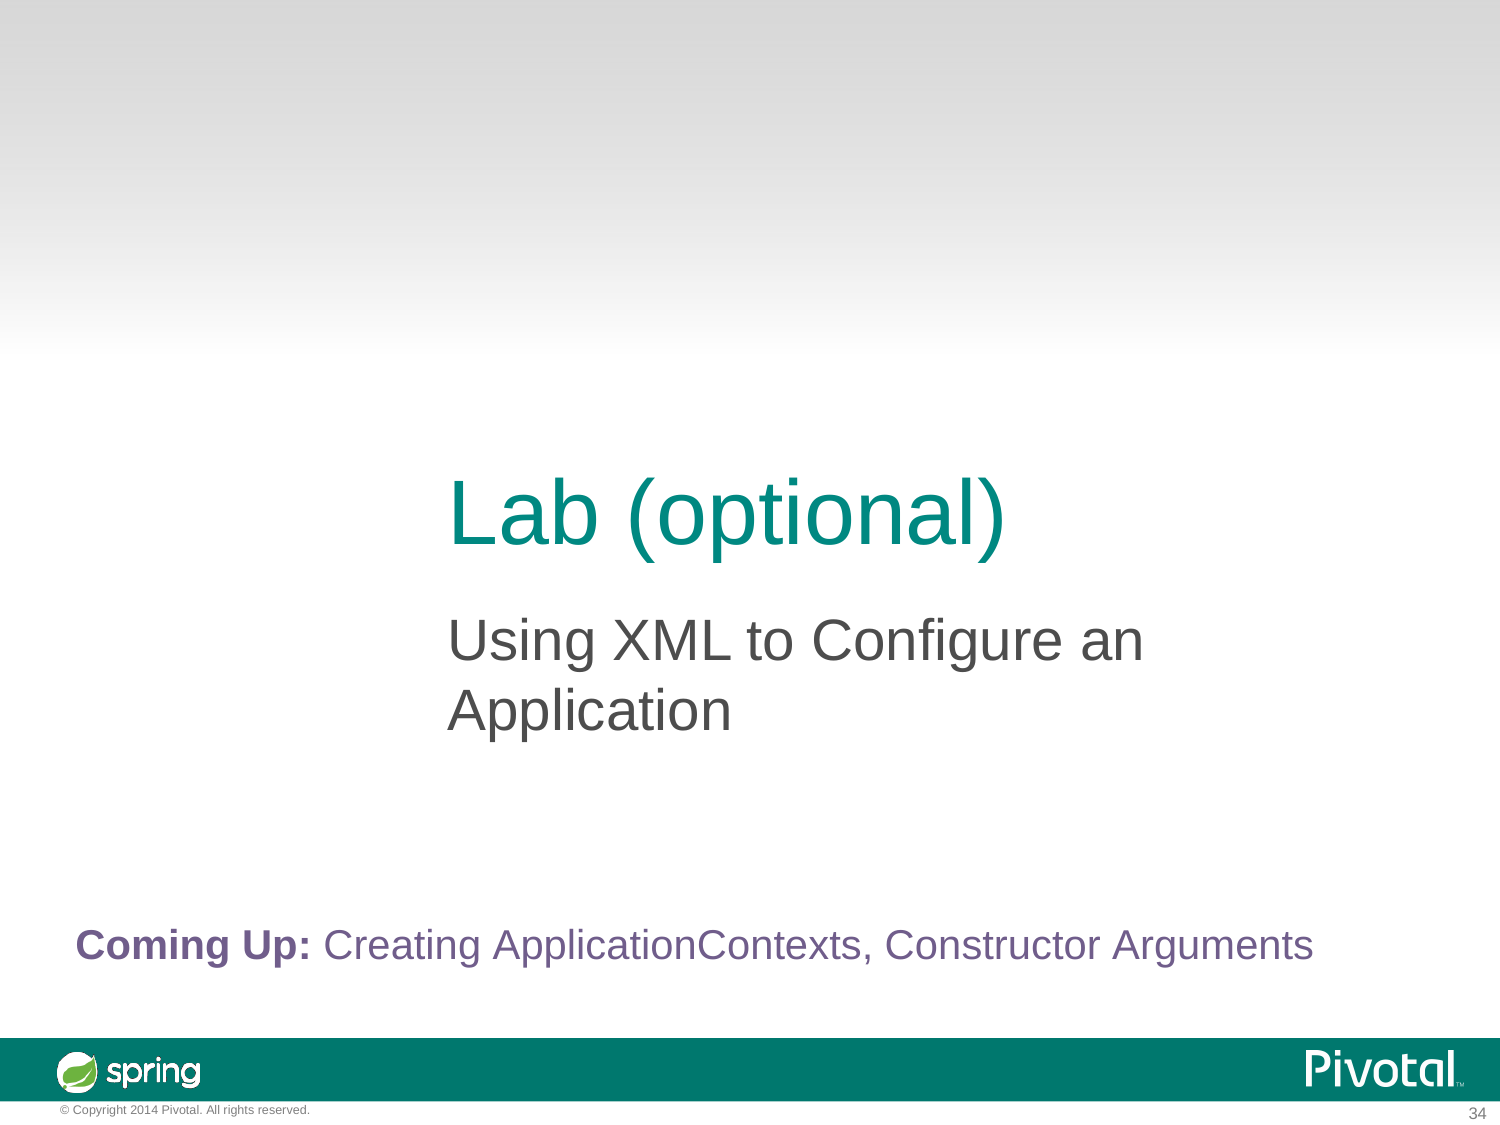

# Lab (optional)
Using XML to Configure an Application
Coming Up: Creating ApplicationContexts, Constructor Arguments